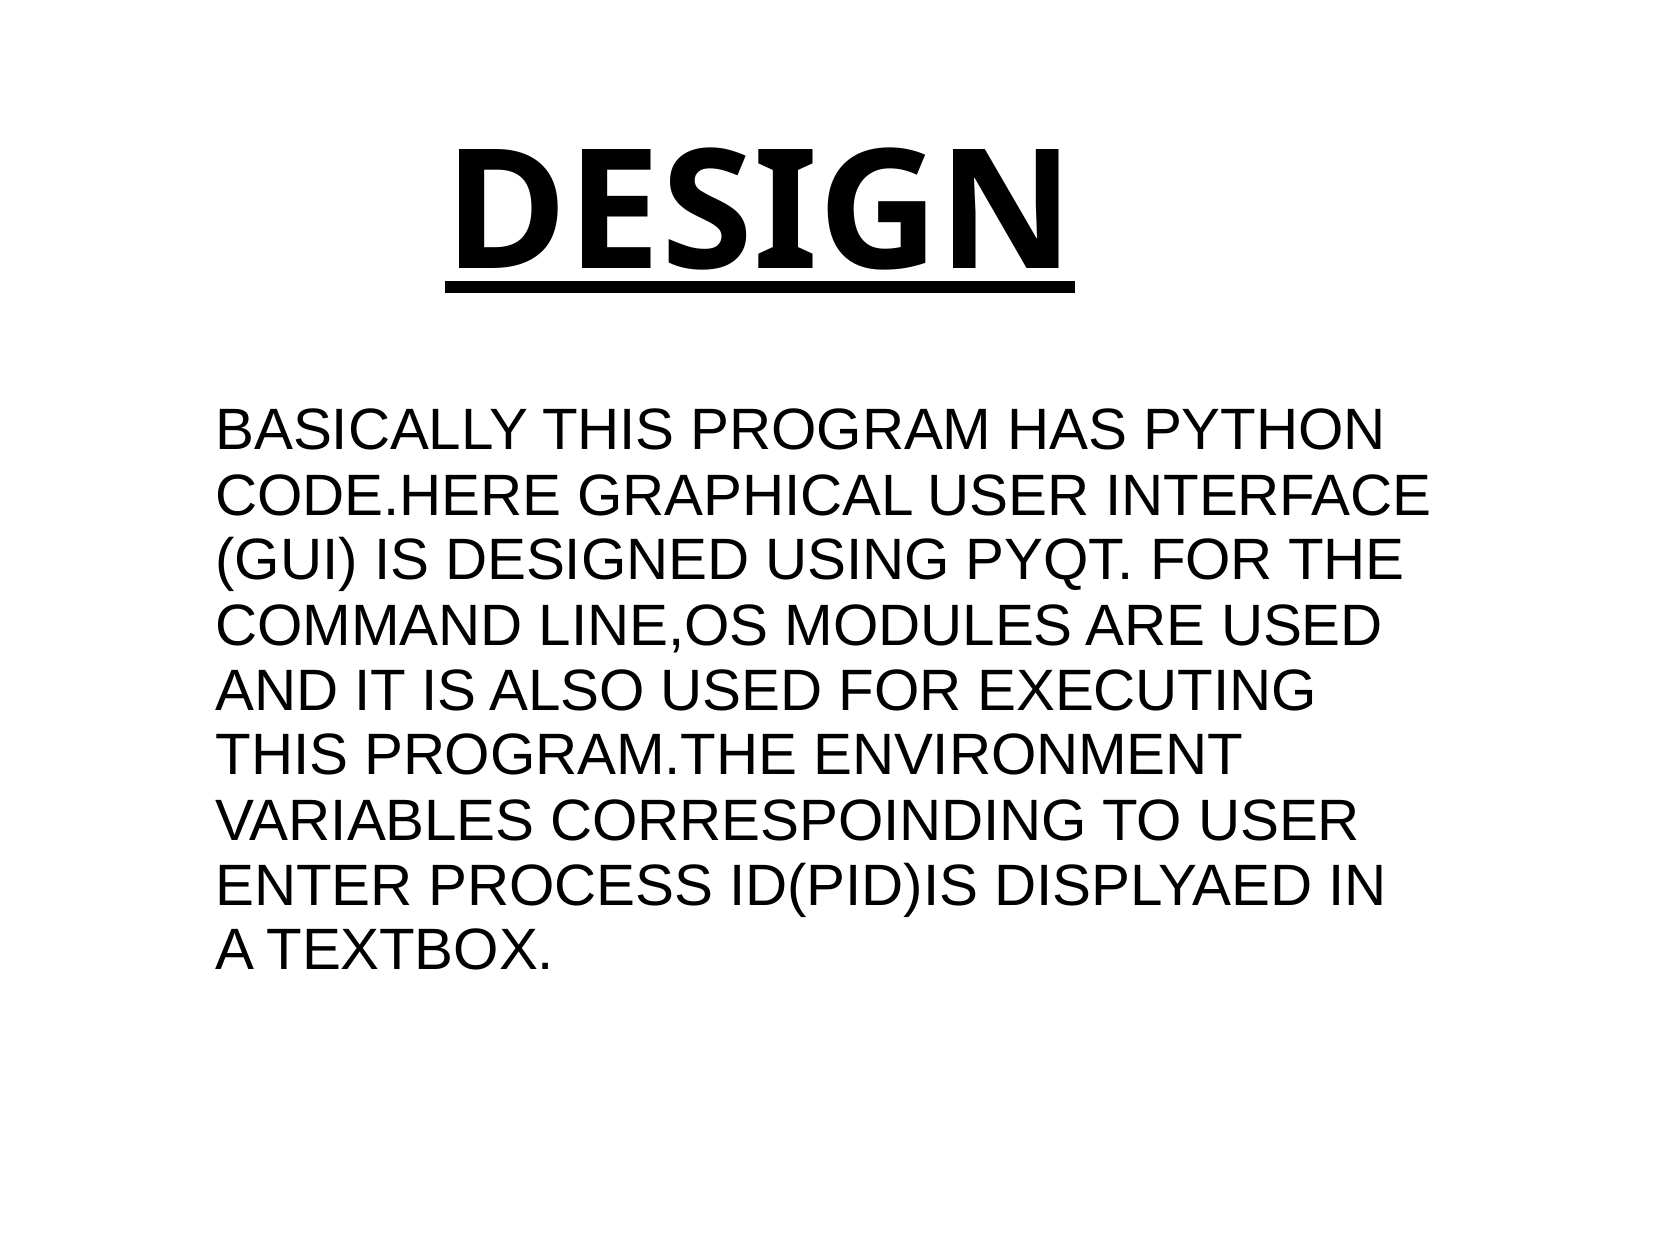

DESIGN
BASICALLY THIS PROGRAM HAS PYTHON CODE.HERE GRAPHICAL USER INTERFACE (GUI) IS DESIGNED USING PYQT. FOR THE COMMAND LINE,OS MODULES ARE USED
AND IT IS ALSO USED FOR EXECUTING THIS PROGRAM.THE ENVIRONMENT VARIABLES CORRESPOINDING TO USER ENTER PROCESS ID(PID)IS DISPLYAED IN
A TEXTBOX.